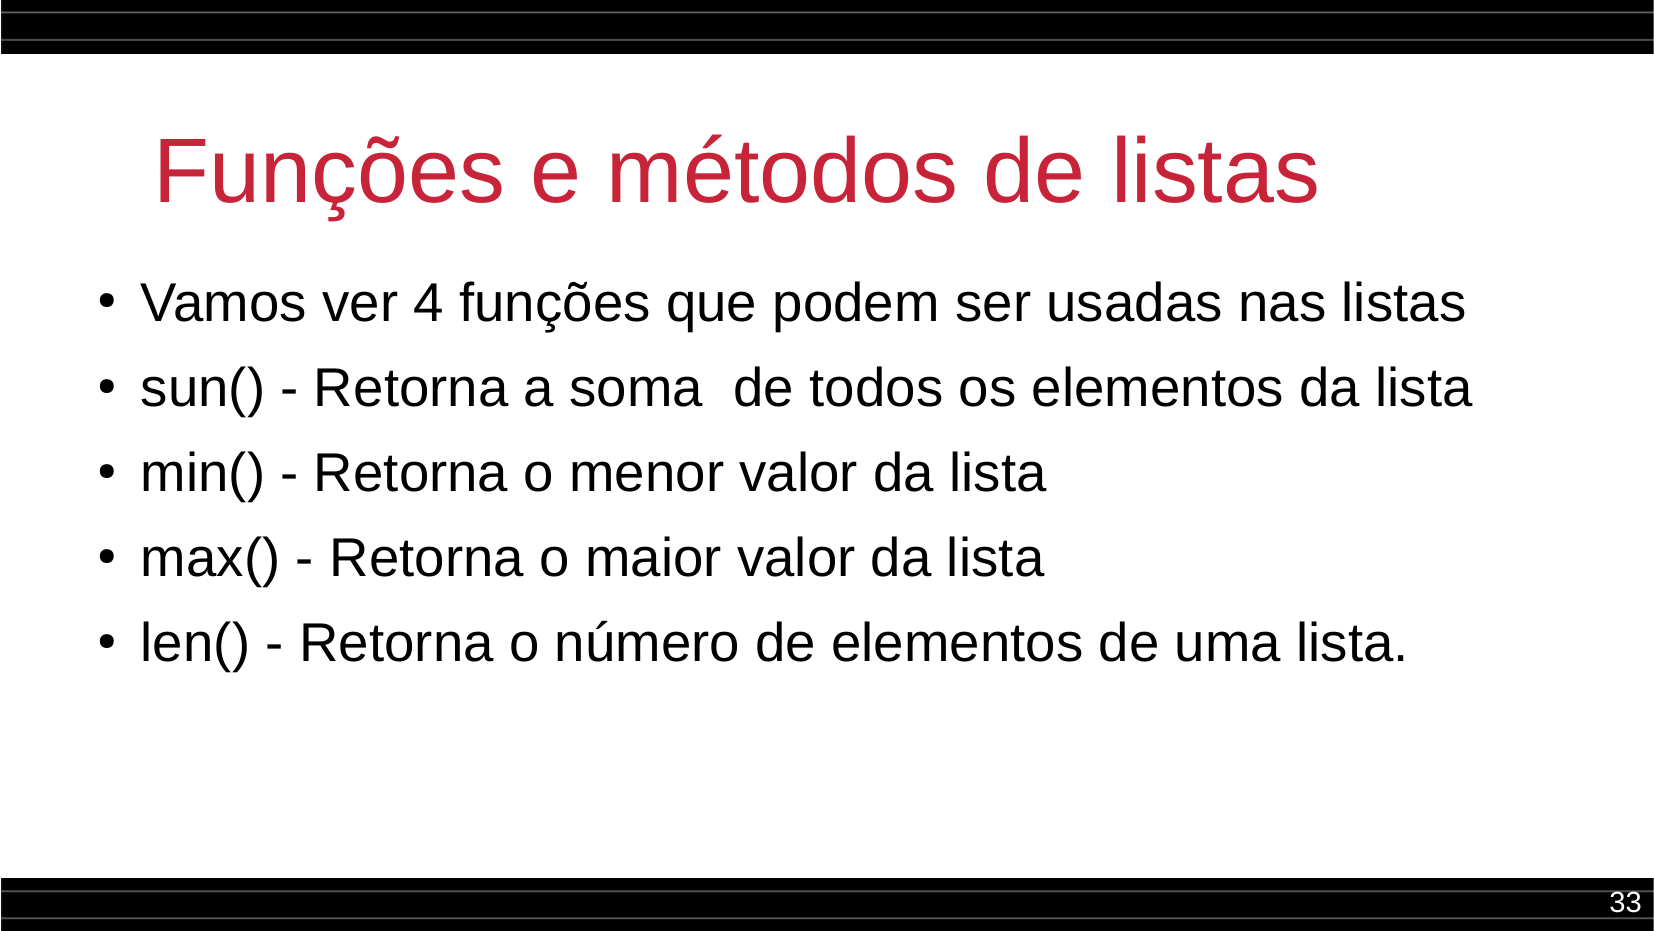

# Funções e métodos de listas
Vamos ver 4 funções que podem ser usadas nas listas
sun() - Retorna a soma de todos os elementos da lista
min() - Retorna o menor valor da lista
max() - Retorna o maior valor da lista
len() - Retorna o número de elementos de uma lista.